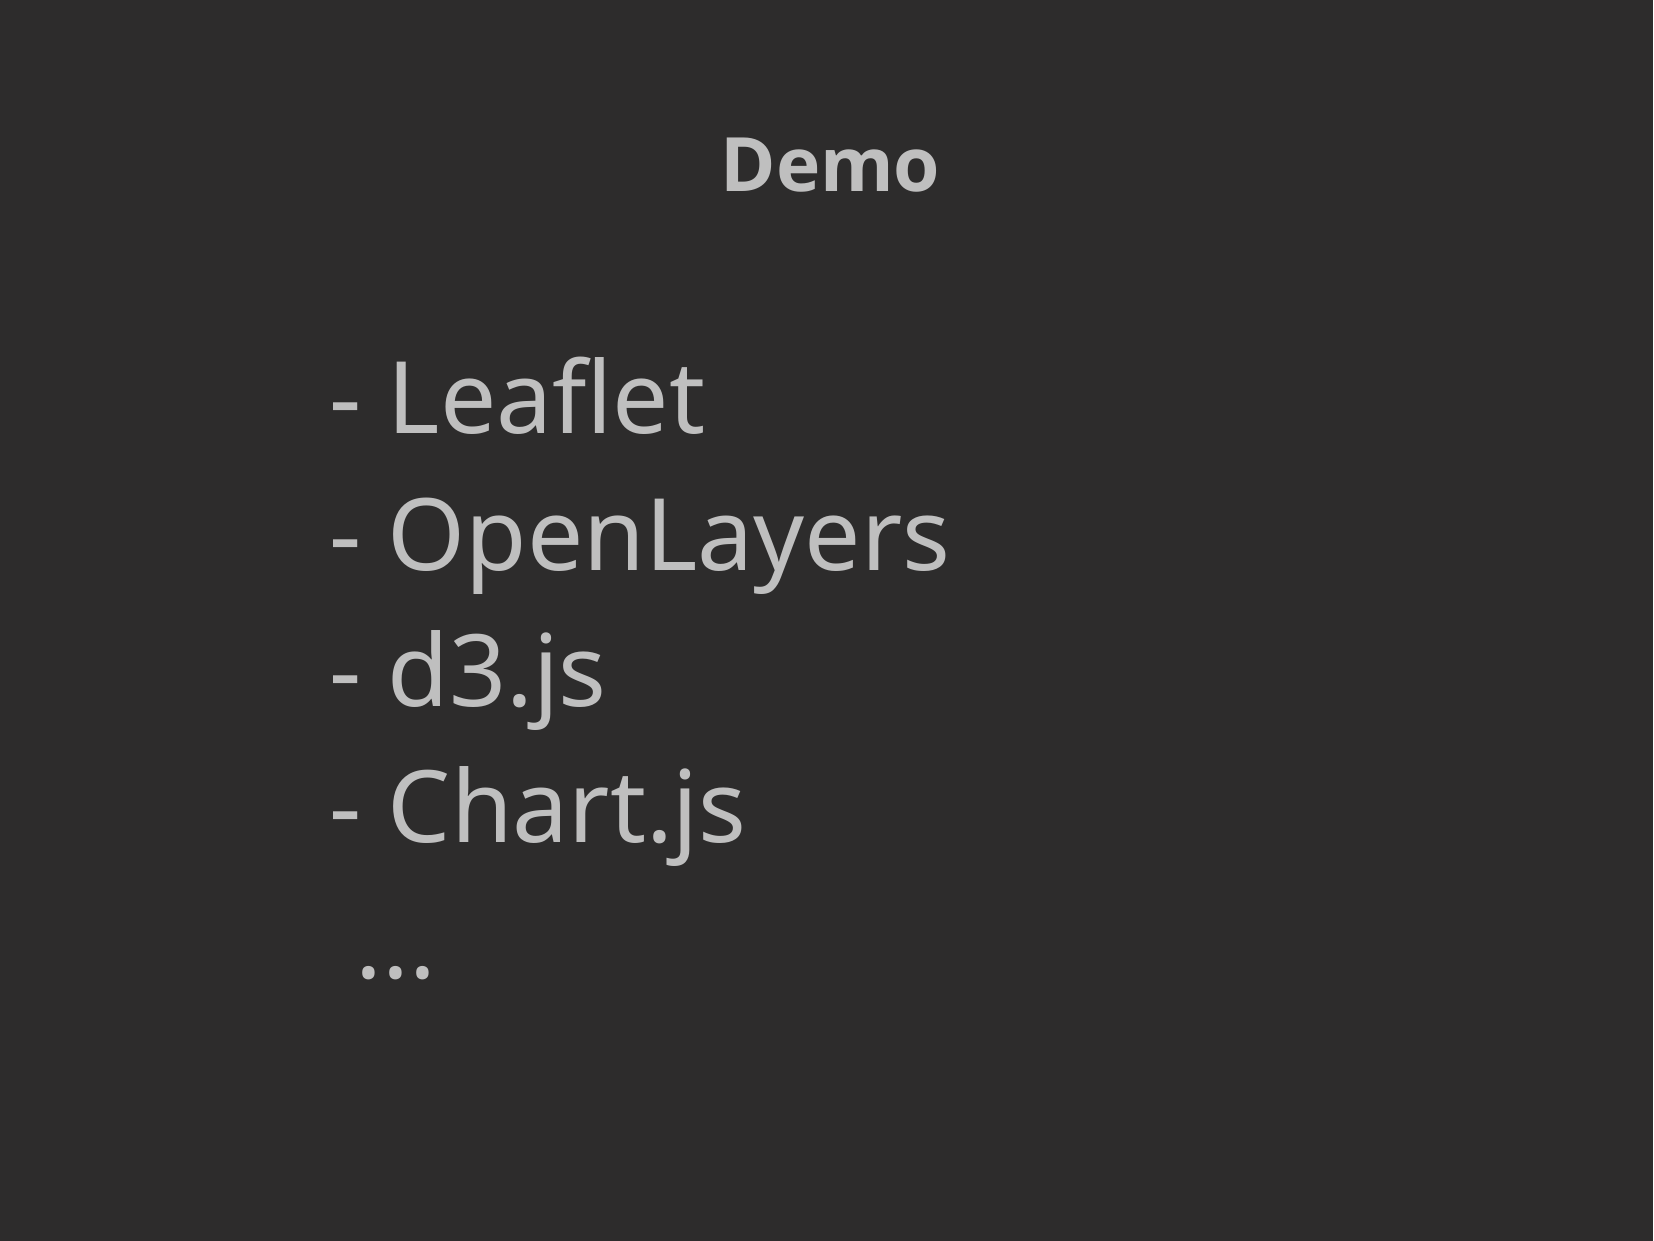

Demo
- Leaflet
- OpenLayers
- d3.js
- Chart.js
 ...